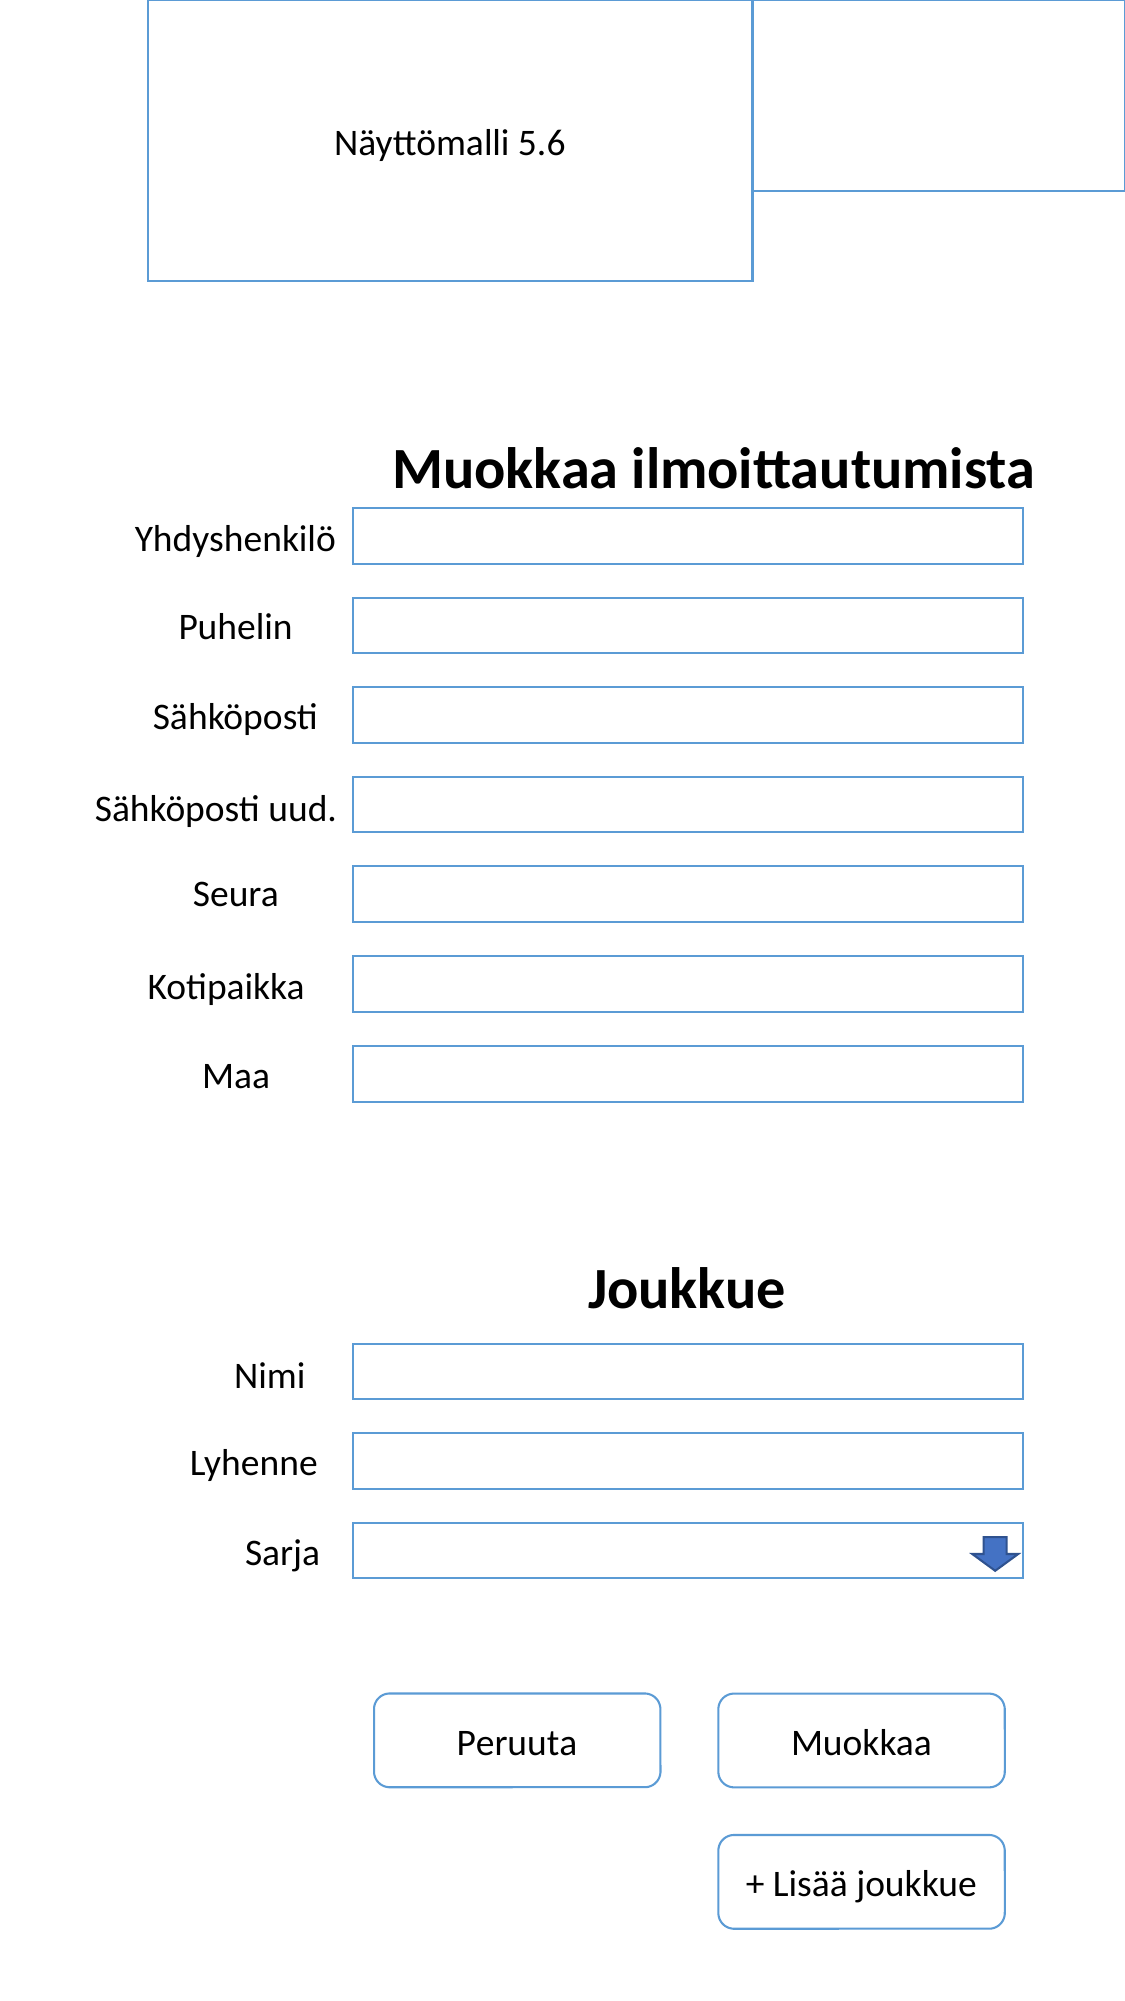

Näyttömalli 5.6
Muokkaa ilmoittautumista
Yhdyshenkilö
Puhelin
Sähköposti
Sähköposti uud.
Seura
Kotipaikka
Maa
Joukkue
Nimi
Lyhenne
Sarja
Peruuta
Muokkaa
+ Lisää joukkue